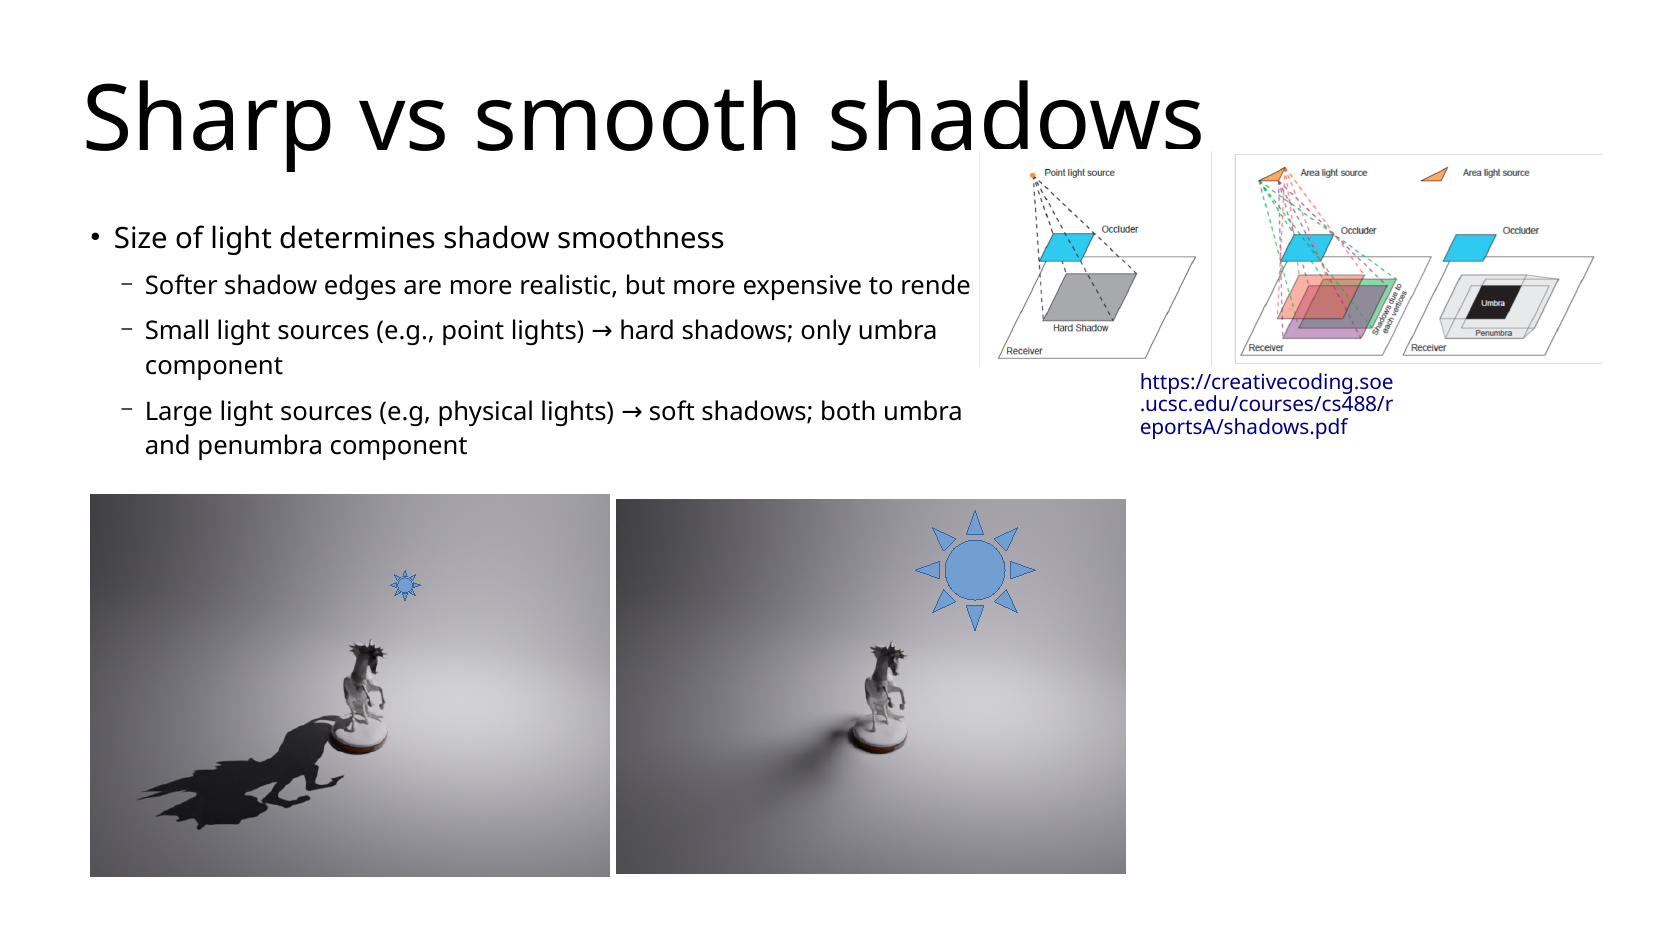

# Sharp vs smooth shadows
Size of light determines shadow smoothness
Softer shadow edges are more realistic, but more expensive to render
Small light sources (e.g., point lights) → hard shadows; only umbra component
Large light sources (e.g, physical lights) → soft shadows; both umbra and penumbra component
https://creativecoding.soe.ucsc.edu/courses/cs488/reportsA/shadows.pdf